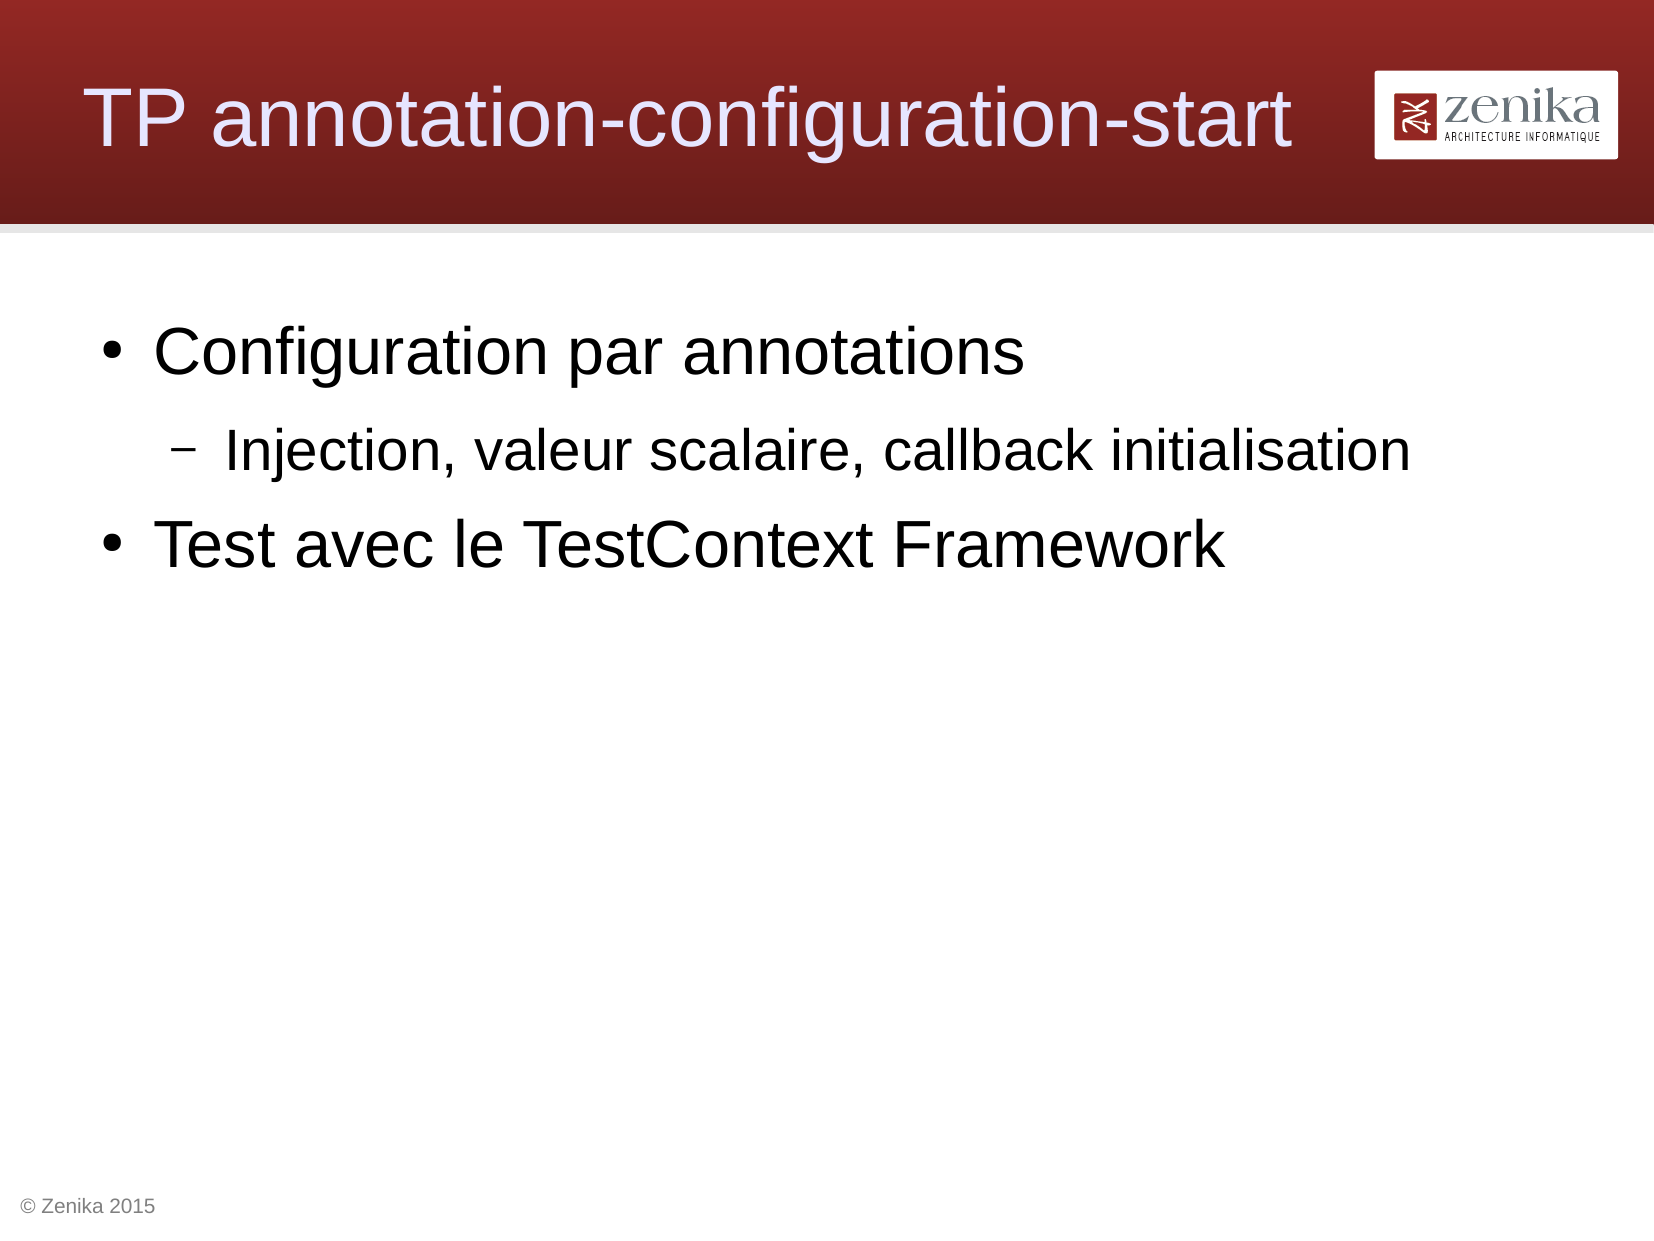

# TP annotation-configuration-start
Configuration par annotations
Injection, valeur scalaire, callback initialisation
Test avec le TestContext Framework